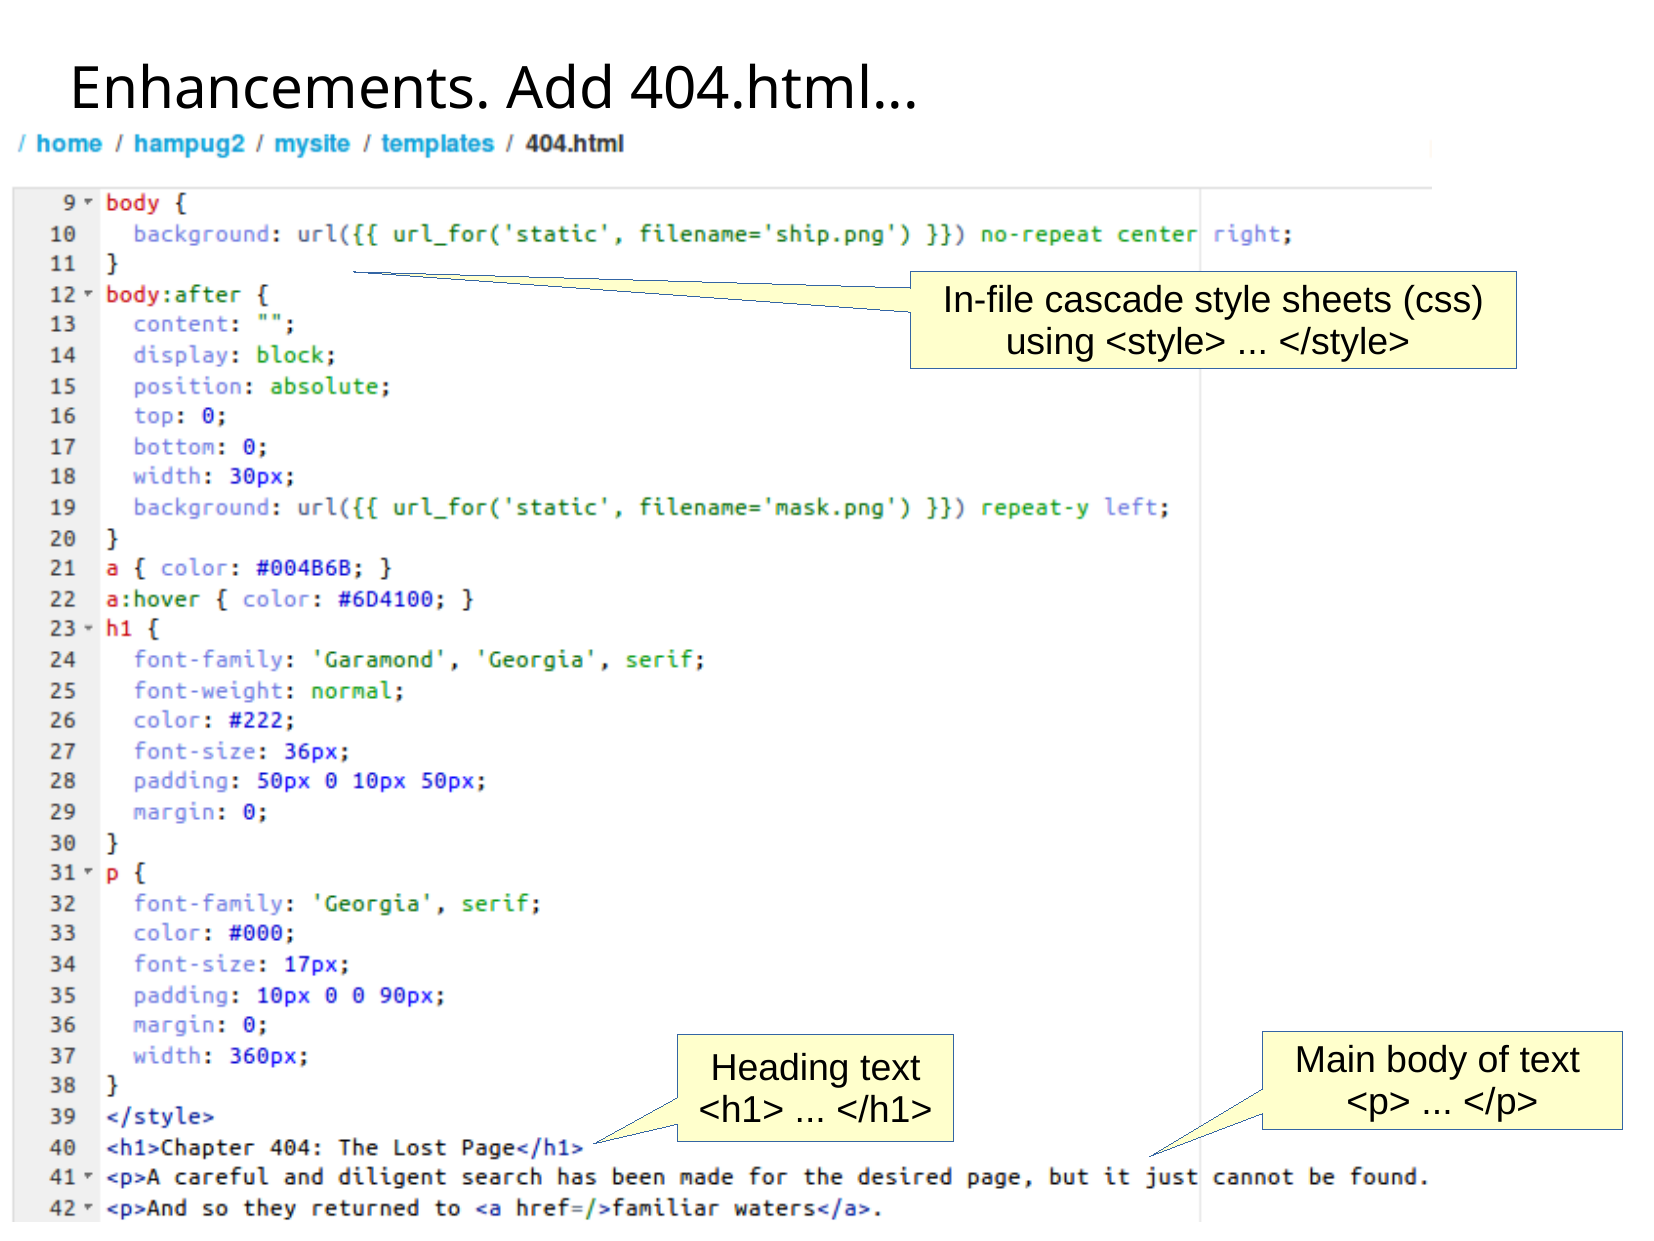

Enhancements. Add 404.html...
In-file cascade style sheets (css) using <style> ... </style>
Main body of text
<p> ... </p>
Heading text <h1> ... </h1>